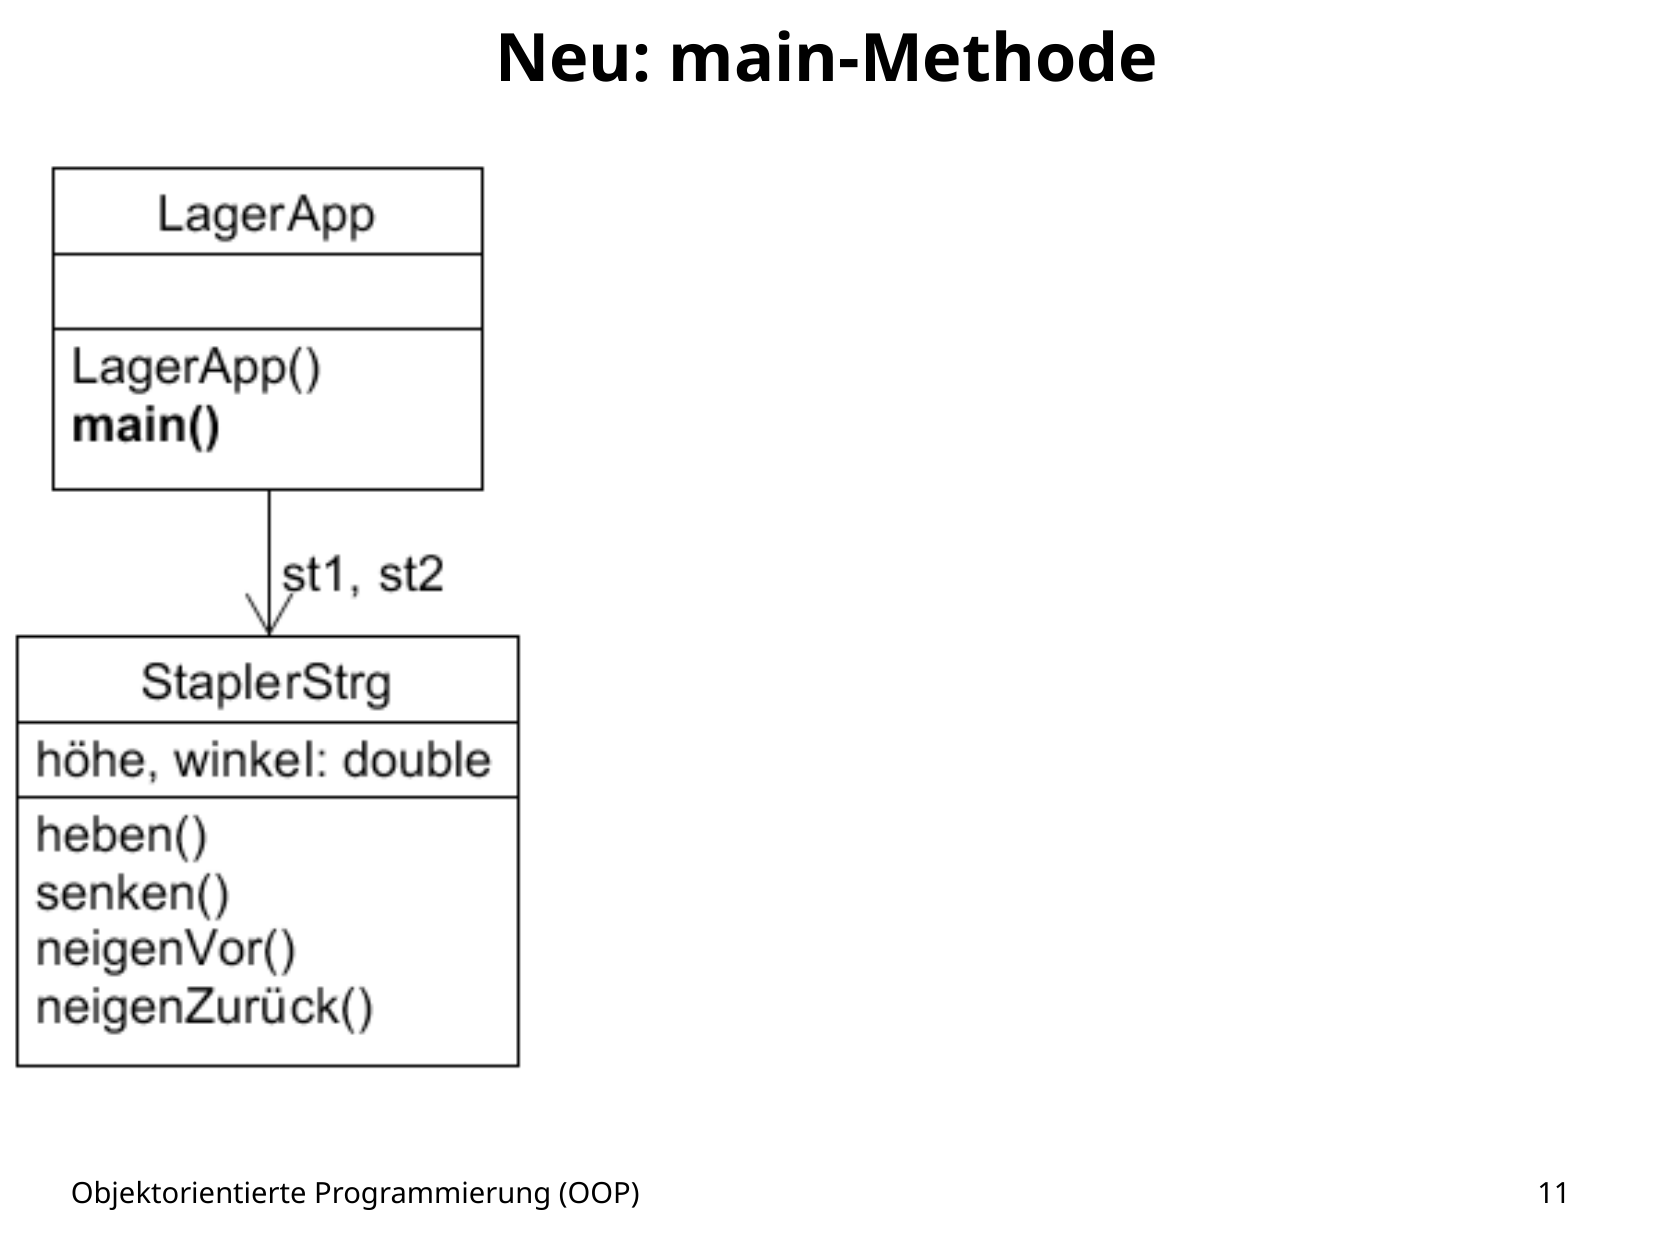

# Neu: main-Methode
Objektorientierte Programmierung (OOP)
11